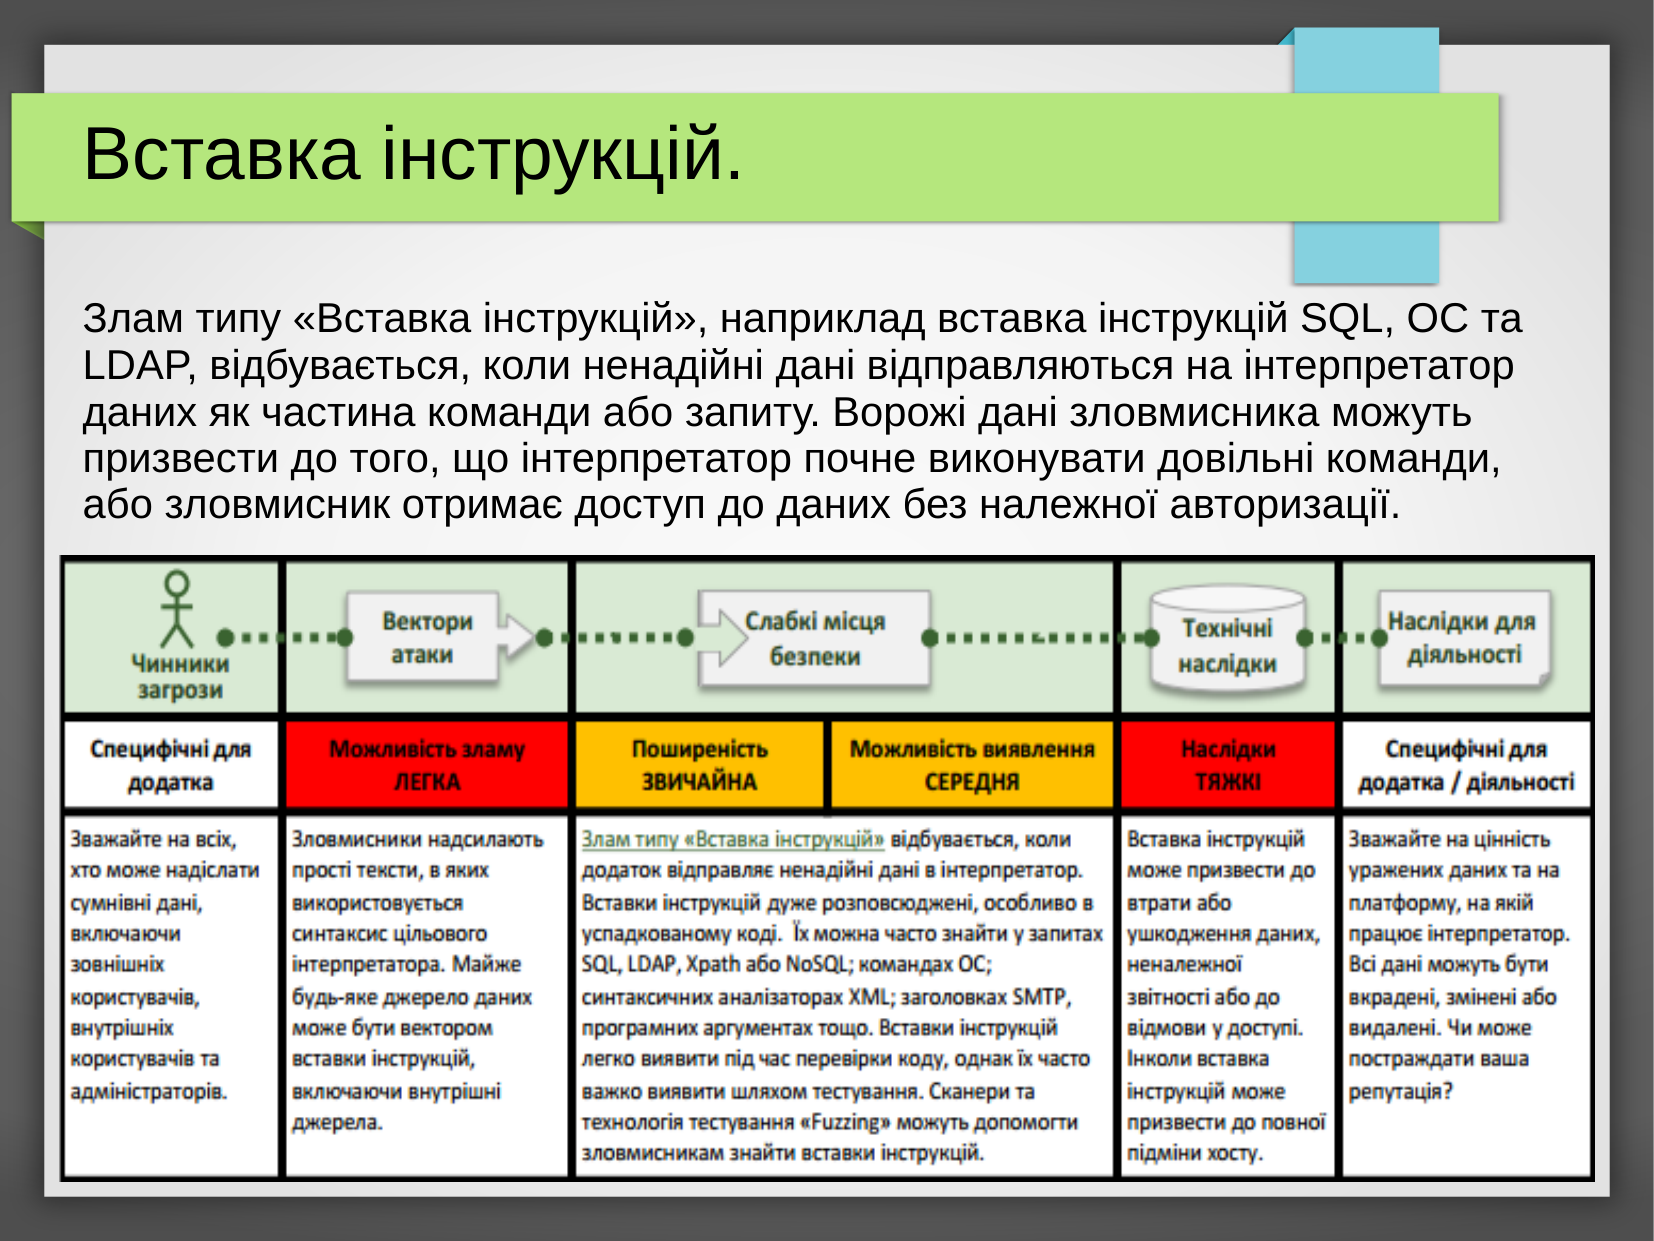

# Вставка інструкцій.
Злам типу «Вставка інструкцій», наприклад вставка інструкцій SQL, ОС та LDAP, відбувається, коли ненадійні дані відправляються на інтерпретатор даних як частина команди або запиту. Ворожі дані зловмисника можуть призвести до того, що інтерпретатор почне виконувати довільні команди, або зловмисник отримає доступ до даних без належної авторизації.